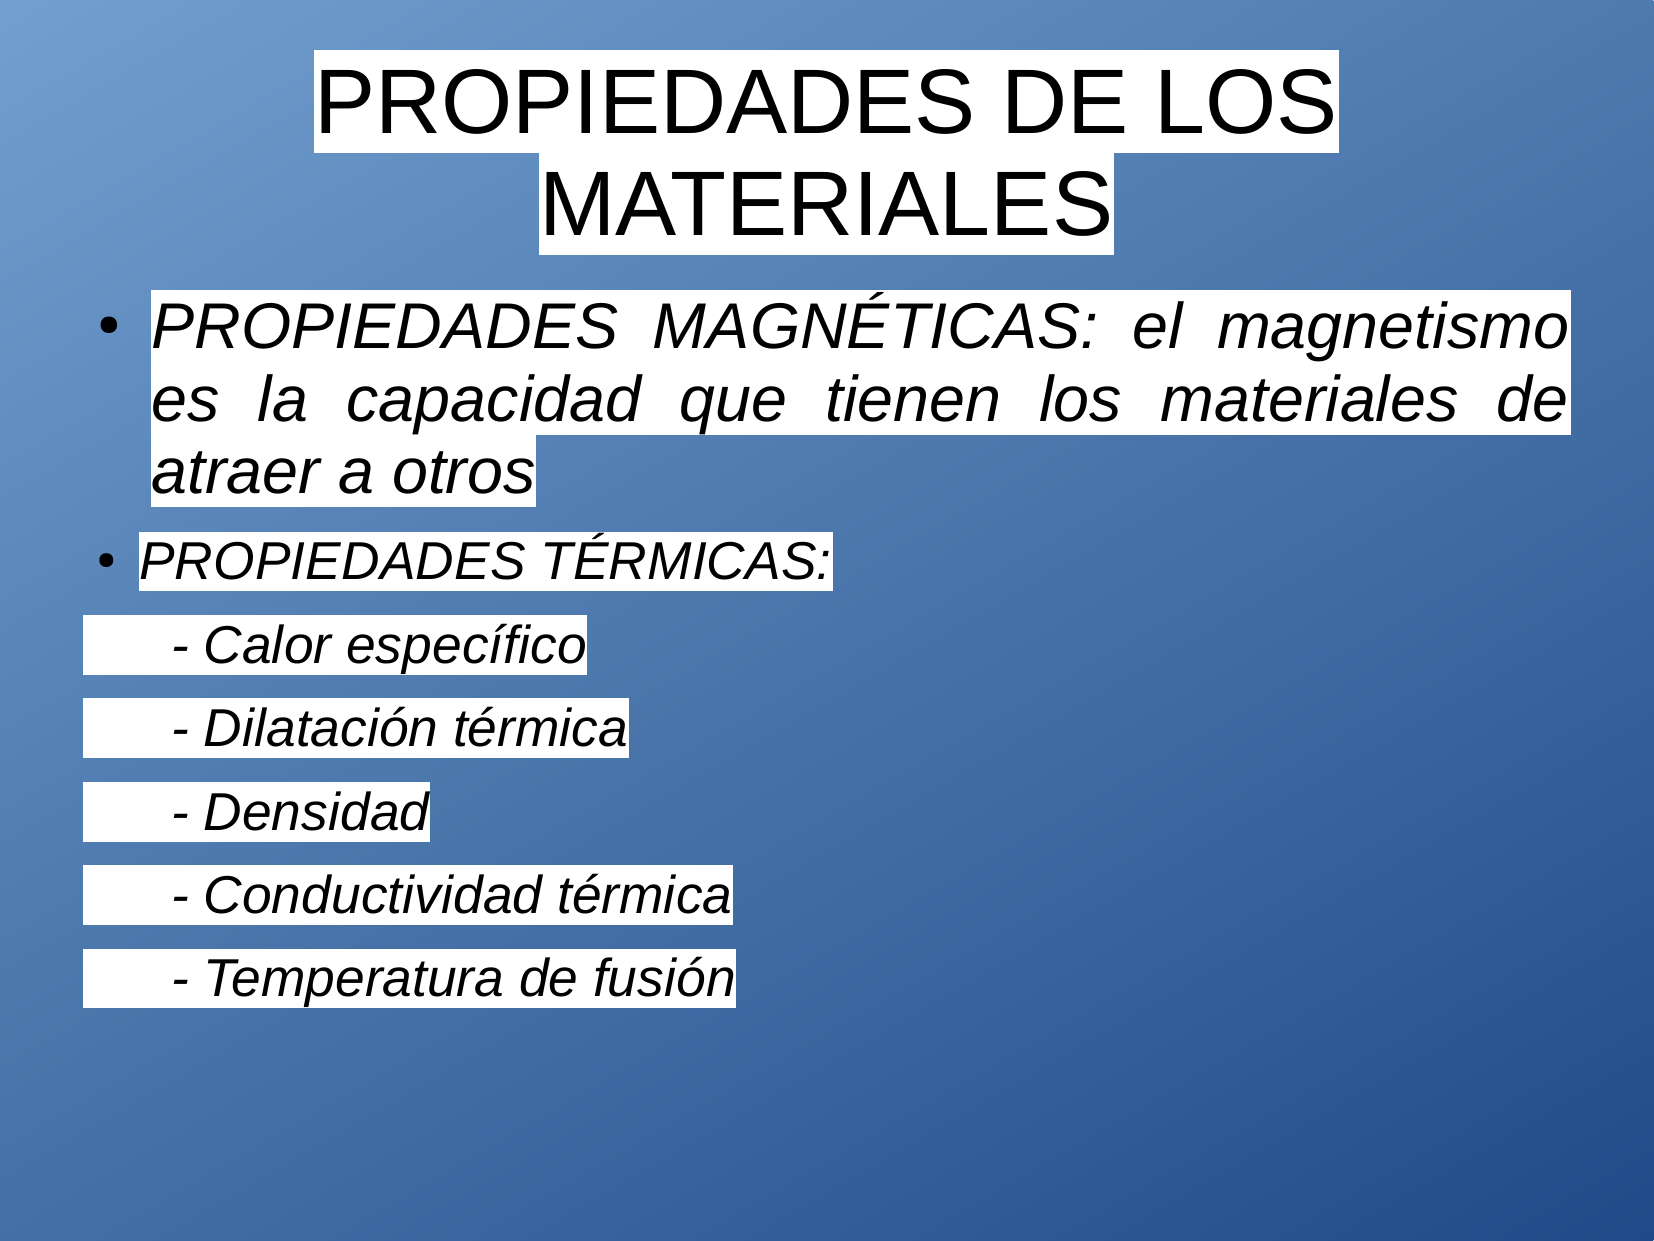

# PROPIEDADES DE LOS MATERIALES
PROPIEDADES MAGNÉTICAS: el magnetismo es la capacidad que tienen los materiales de atraer a otros
PROPIEDADES TÉRMICAS:
 - Calor específico
 - Dilatación térmica
 - Densidad
 - Conductividad térmica
 - Temperatura de fusión